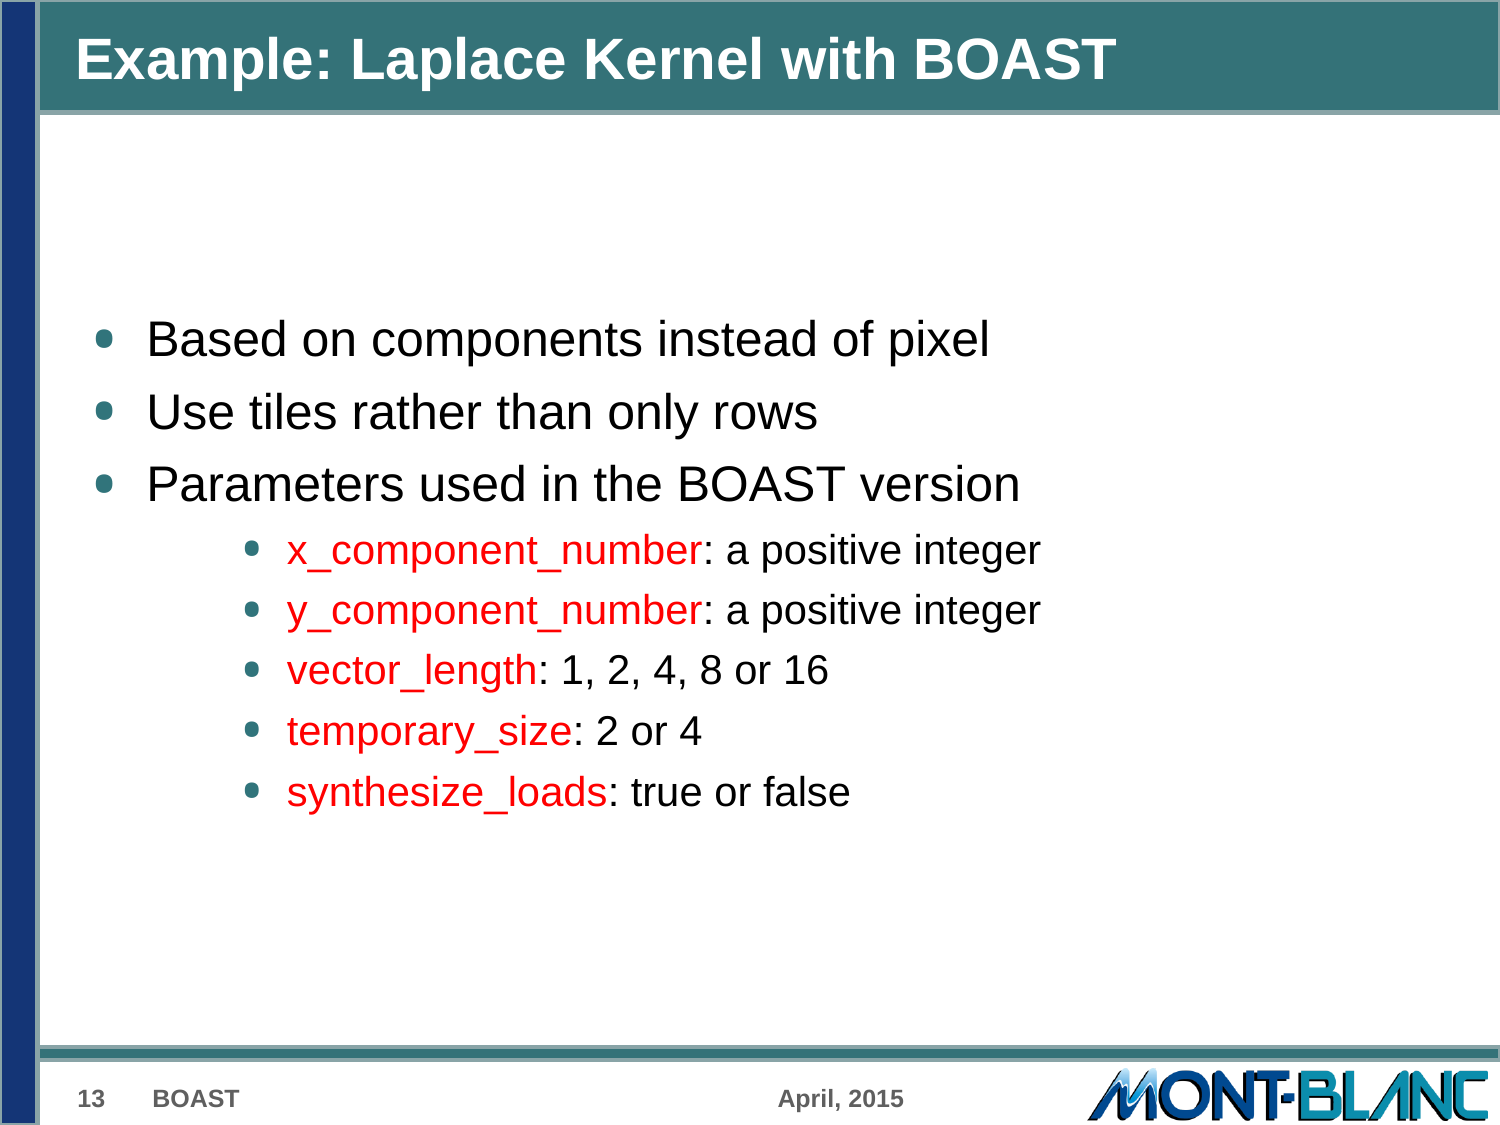

Example: Laplace Kernel with BOAST
# Based on components instead of pixel
Use tiles rather than only rows
Parameters used in the BOAST version
x_component_number: a positive integer
y_component_number: a positive integer
vector_length: 1, 2, 4, 8 or 16
temporary_size: 2 or 4
synthesize_loads: true or false
13
BOAST
April, 2015